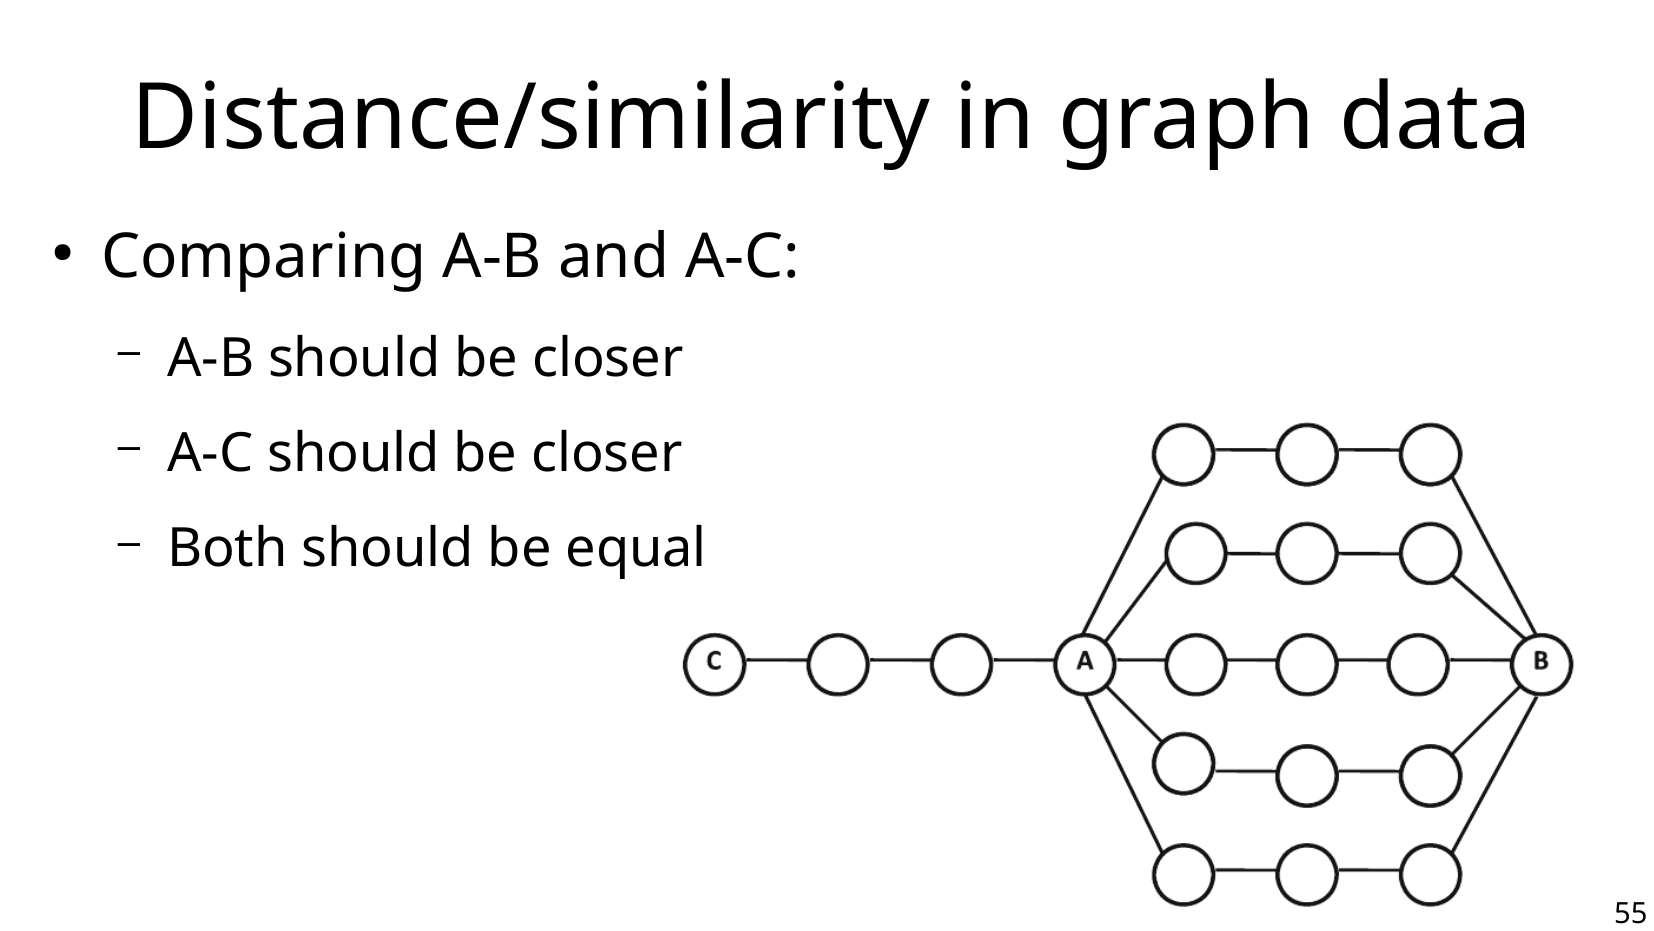

# Distance/similarity in graph data
Comparing A-B and A-C:
A-B should be closer
A-C should be closer
Both should be equal
55